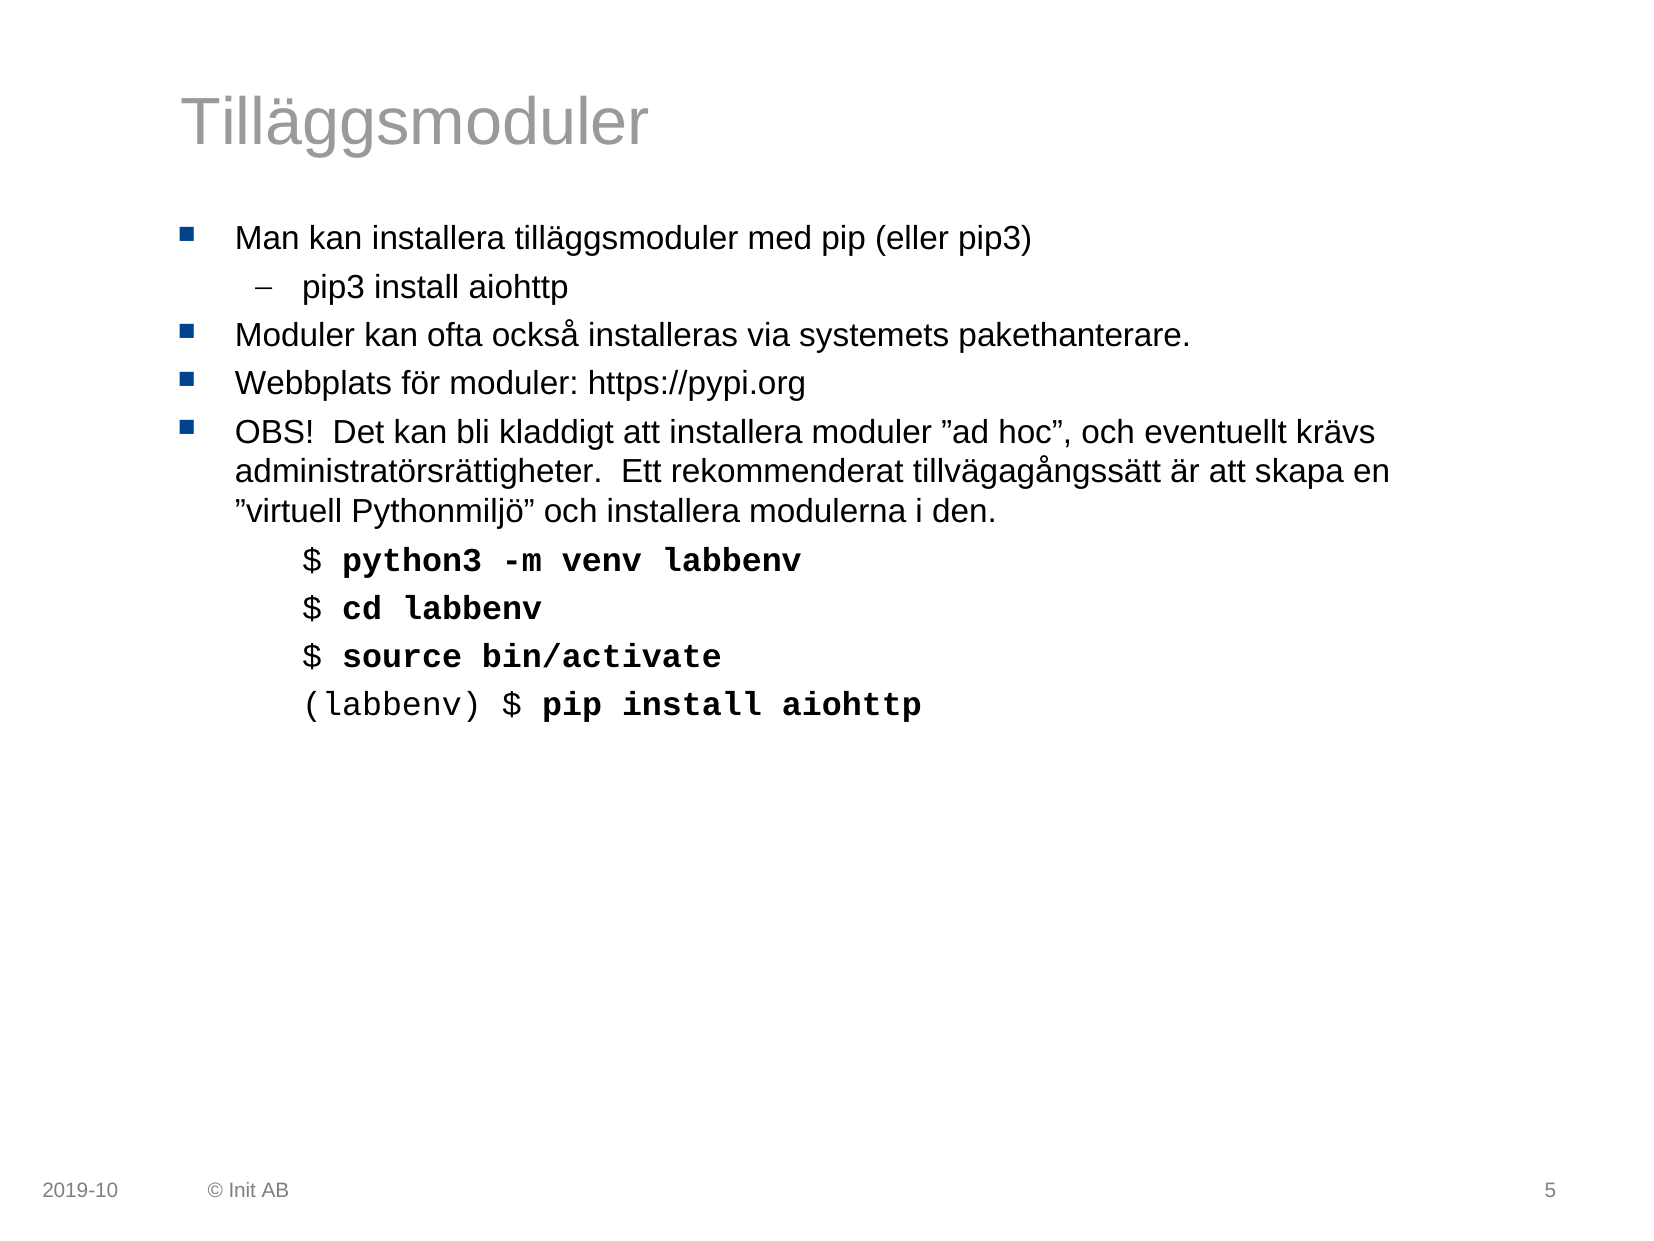

Tilläggsmoduler
Man kan installera tilläggsmoduler med pip (eller pip3)
pip3 install aiohttp
Moduler kan ofta också installeras via systemets pakethanterare.
Webbplats för moduler: https://pypi.org
OBS! Det kan bli kladdigt att installera moduler ”ad hoc”, och eventuellt krävs administratörsrättigheter. Ett rekommenderat tillvägagångssätt är att skapa en ”virtuell Pythonmiljö” och installera modulerna i den.
$ python3 -m venv labbenv
$ cd labbenv
$ source bin/activate
(labbenv) $ pip install aiohttp
2019-10
© Init AB